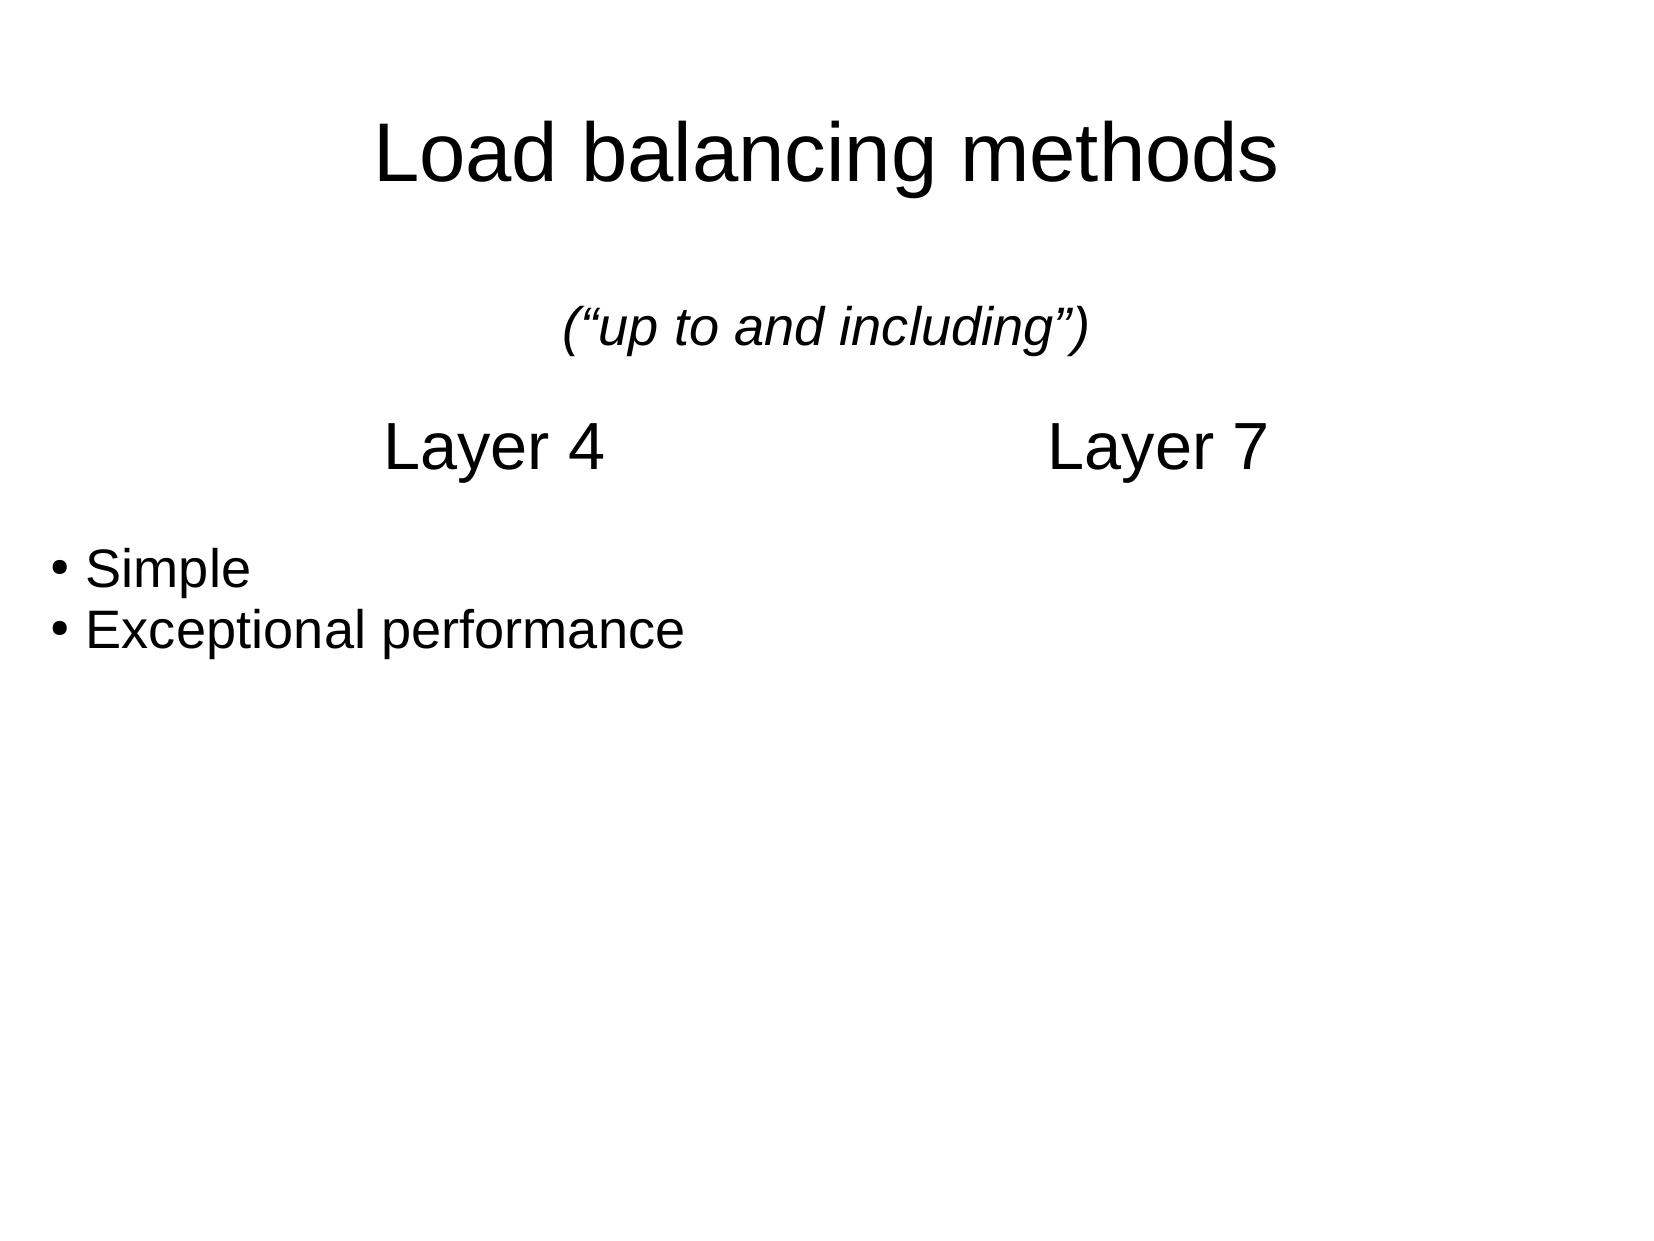

# Load balancing methods
(“up to and including”)
Layer 4						Layer 7
Simple
Exceptional performance